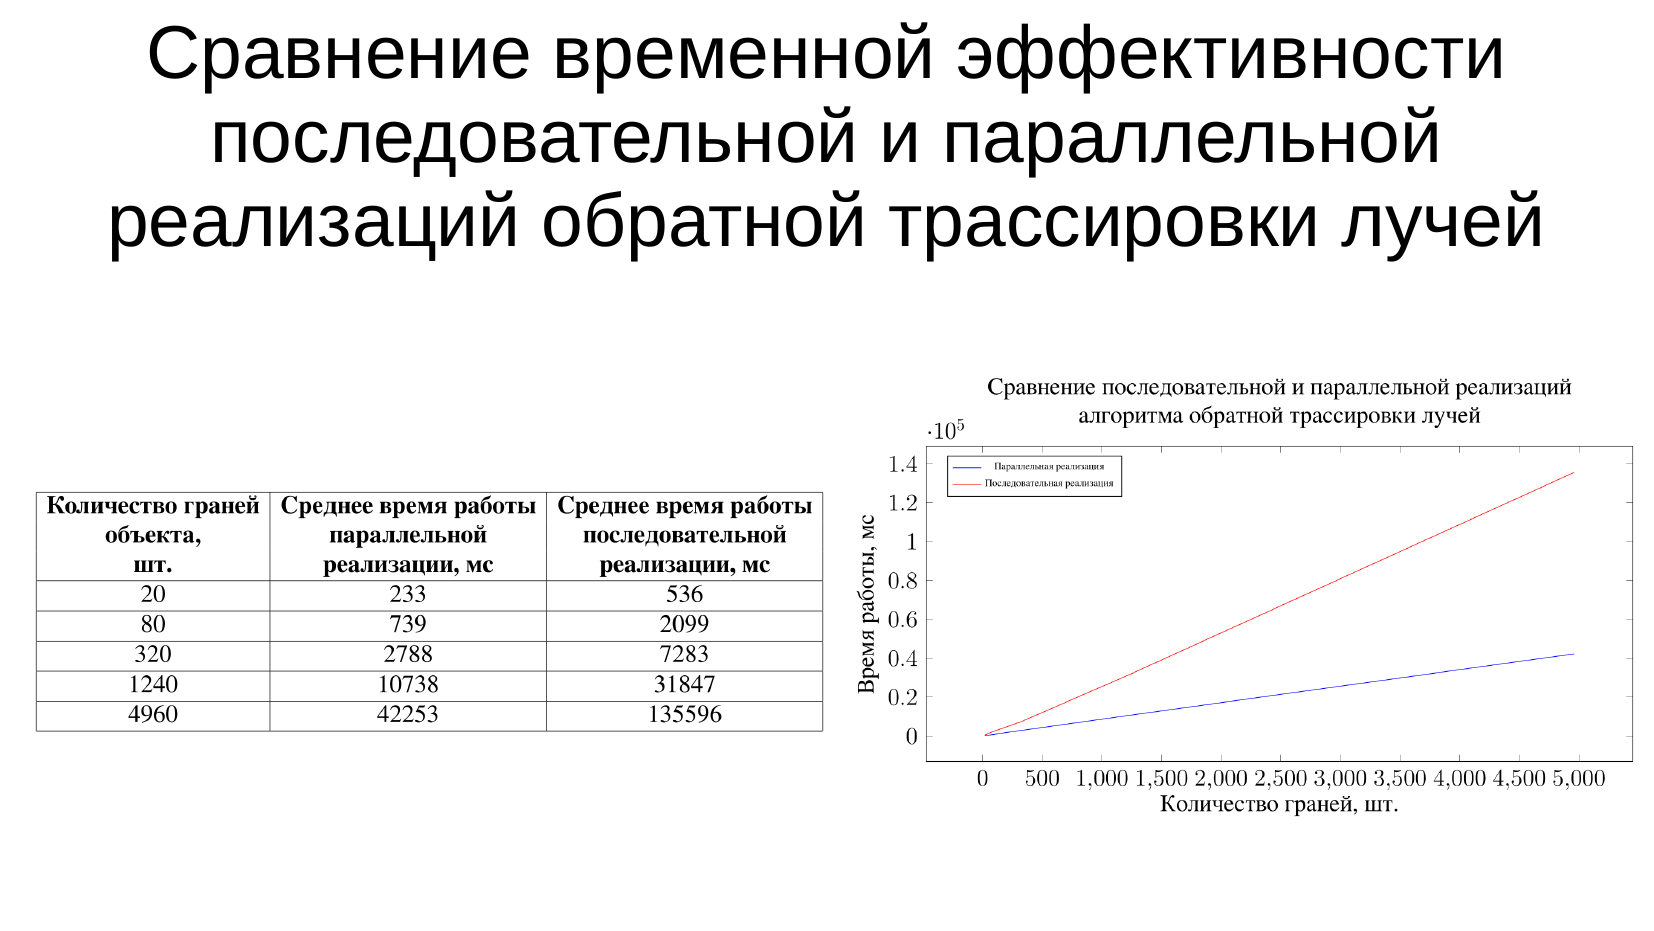

# Cравнение временной эффективности последовательной и параллельной реализаций обратной трассировки лучей